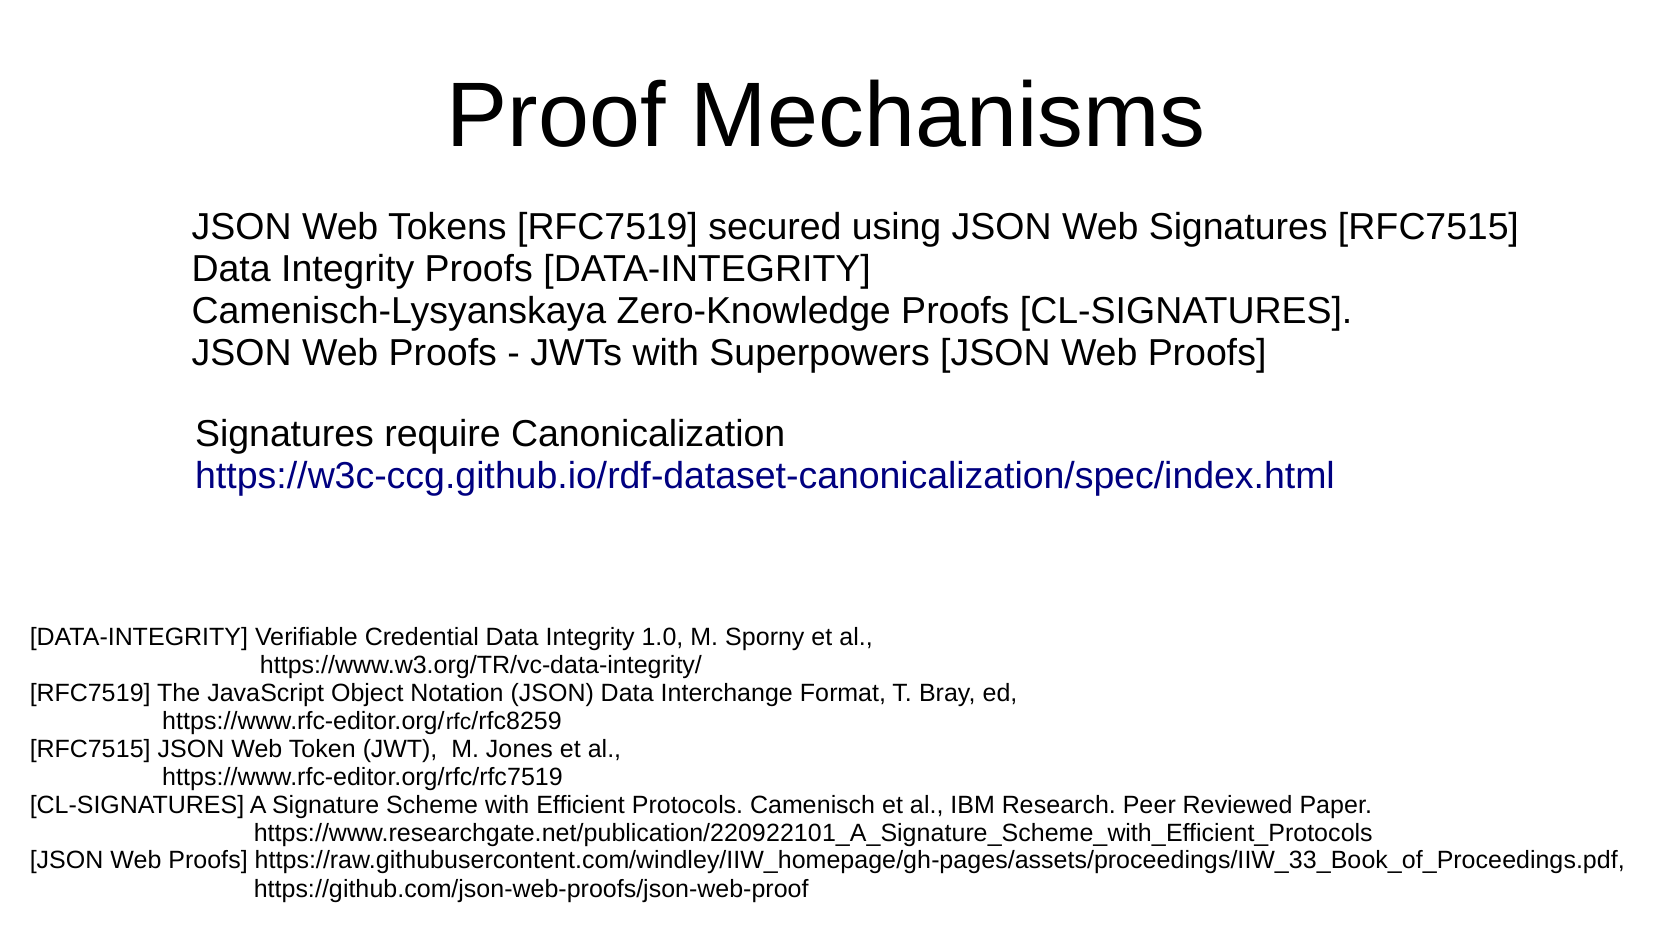

# Proof Mechanisms
 JSON Web Tokens [RFC7519] secured using JSON Web Signatures [RFC7515]
 Data Integrity Proofs [DATA-INTEGRITY]
 Camenisch-Lysyanskaya Zero-Knowledge Proofs [CL-SIGNATURES].
 JSON Web Proofs - JWTs with Superpowers [JSON Web Proofs]
Signatures require Canonicalization
https://w3c-ccg.github.io/rdf-dataset-canonicalization/spec/index.html
[DATA-INTEGRITY] Verifiable Credential Data Integrity 1.0, M. Sporny et al.,
 https://www.w3.org/TR/vc-data-integrity/
[RFC7519] The JavaScript Object Notation (JSON) Data Interchange Format, T. Bray, ed,
 https://www.rfc-editor.org/rfc/rfc8259
[RFC7515] JSON Web Token (JWT), M. Jones et al.,
 https://www.rfc-editor.org/rfc/rfc7519
[CL-SIGNATURES] A Signature Scheme with Efficient Protocols. Camenisch et al., IBM Research. Peer Reviewed Paper.
 https://www.researchgate.net/publication/220922101_A_Signature_Scheme_with_Efficient_Protocols
[JSON Web Proofs] https://raw.githubusercontent.com/windley/IIW_homepage/gh-pages/assets/proceedings/IIW_33_Book_of_Proceedings.pdf,
 https://github.com/json-web-proofs/json-web-proof